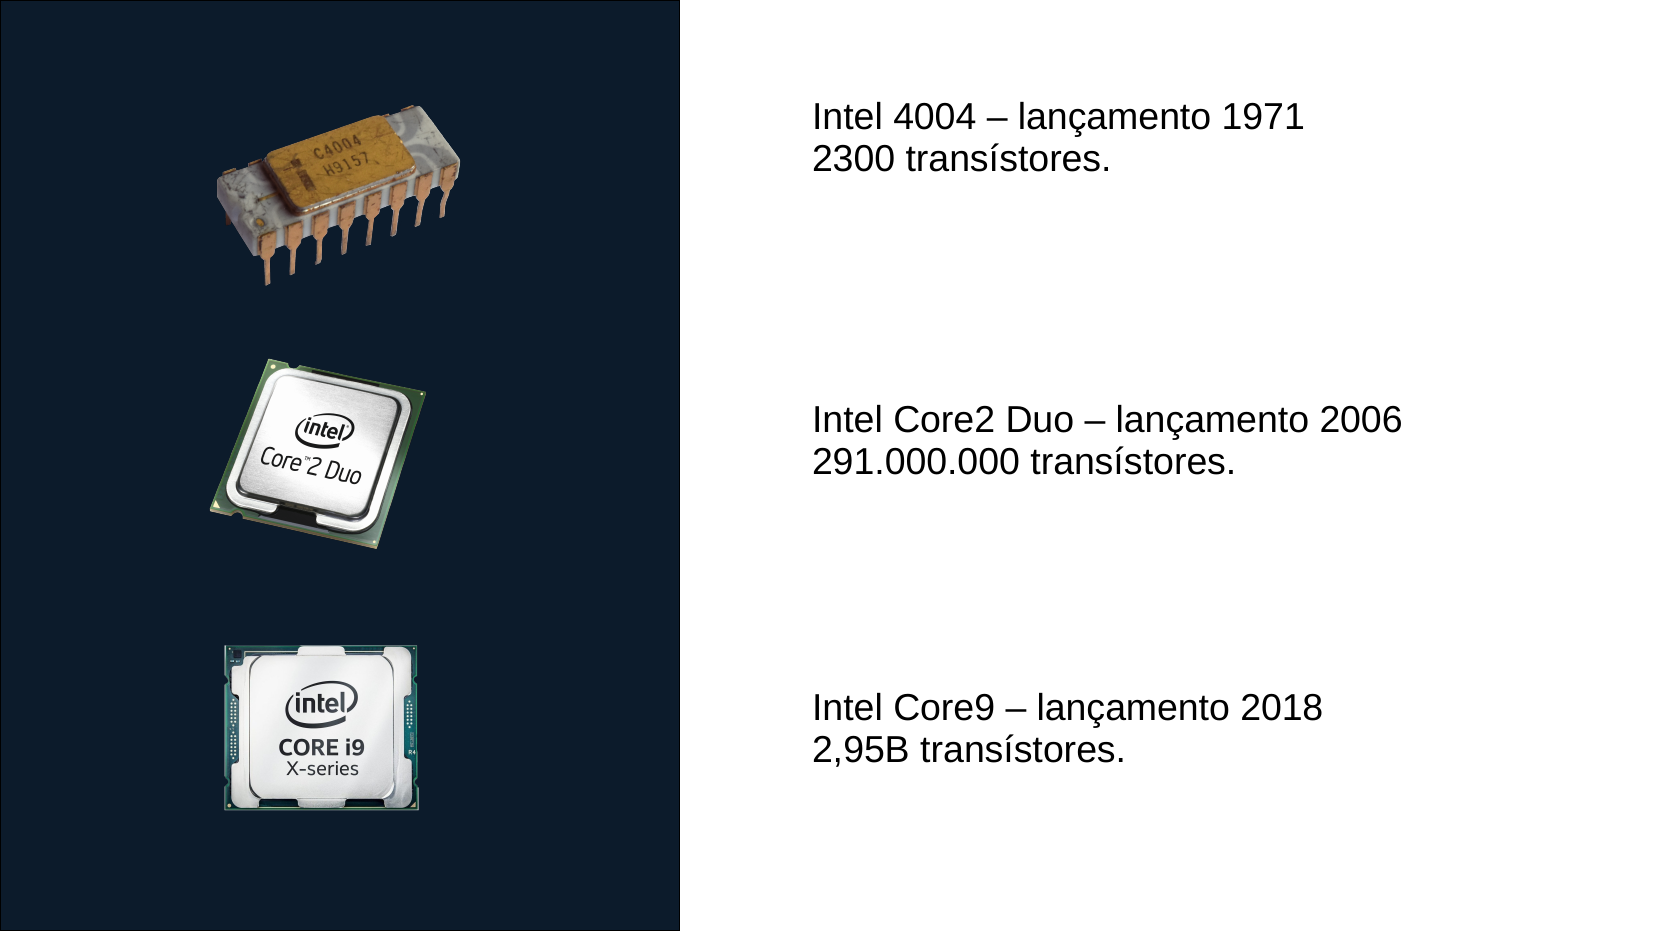

Intel 4004 – lançamento 1971
2300 transístores.
Intel Core2 Duo – lançamento 2006
291.000.000 transístores.
Intel Core9 – lançamento 2018
2,95B transístores.